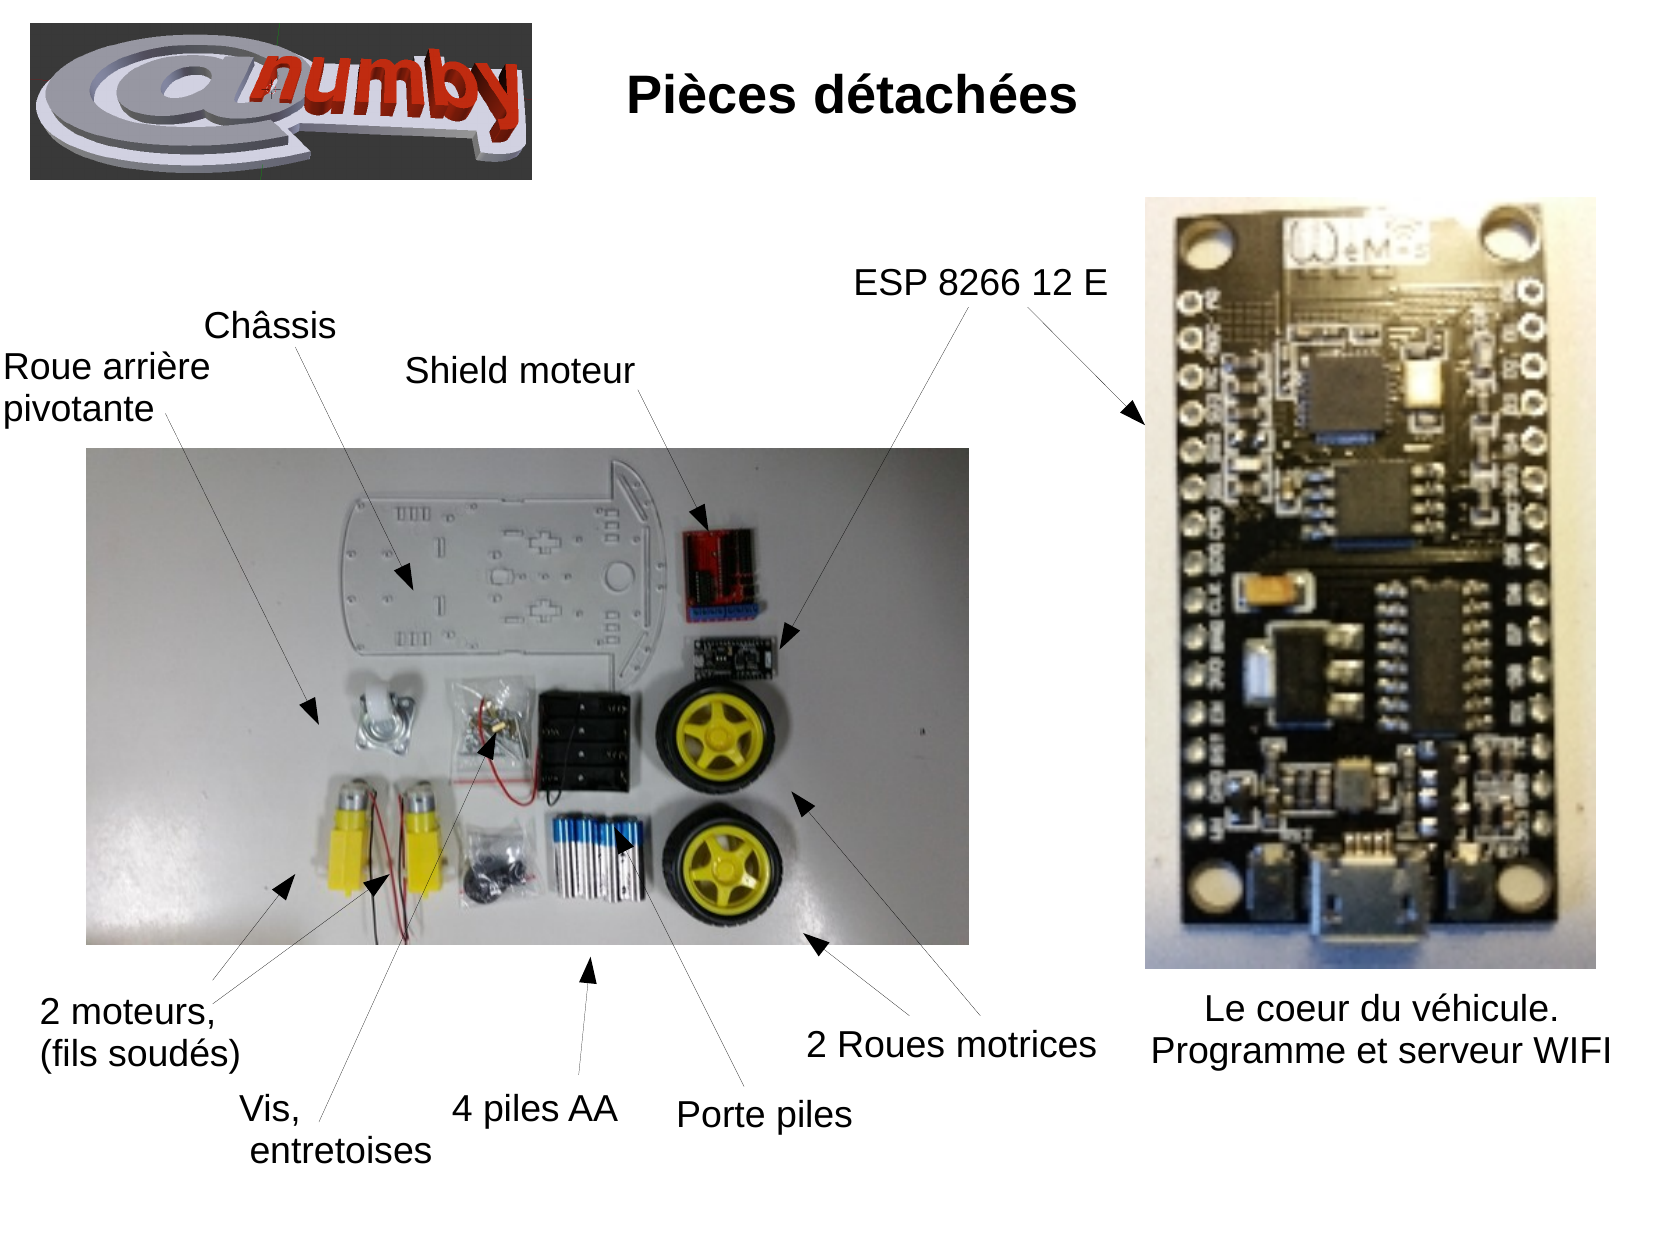

# Pièces détachées
ESP 8266 12 E
Châssis
Roue arrière pivotante
Shield moteur
Le coeur du véhicule.
Programme et serveur WIFI
2 moteurs, (fils soudés)
2 Roues motrices
Vis,
 entretoises
4 piles AA
Porte piles